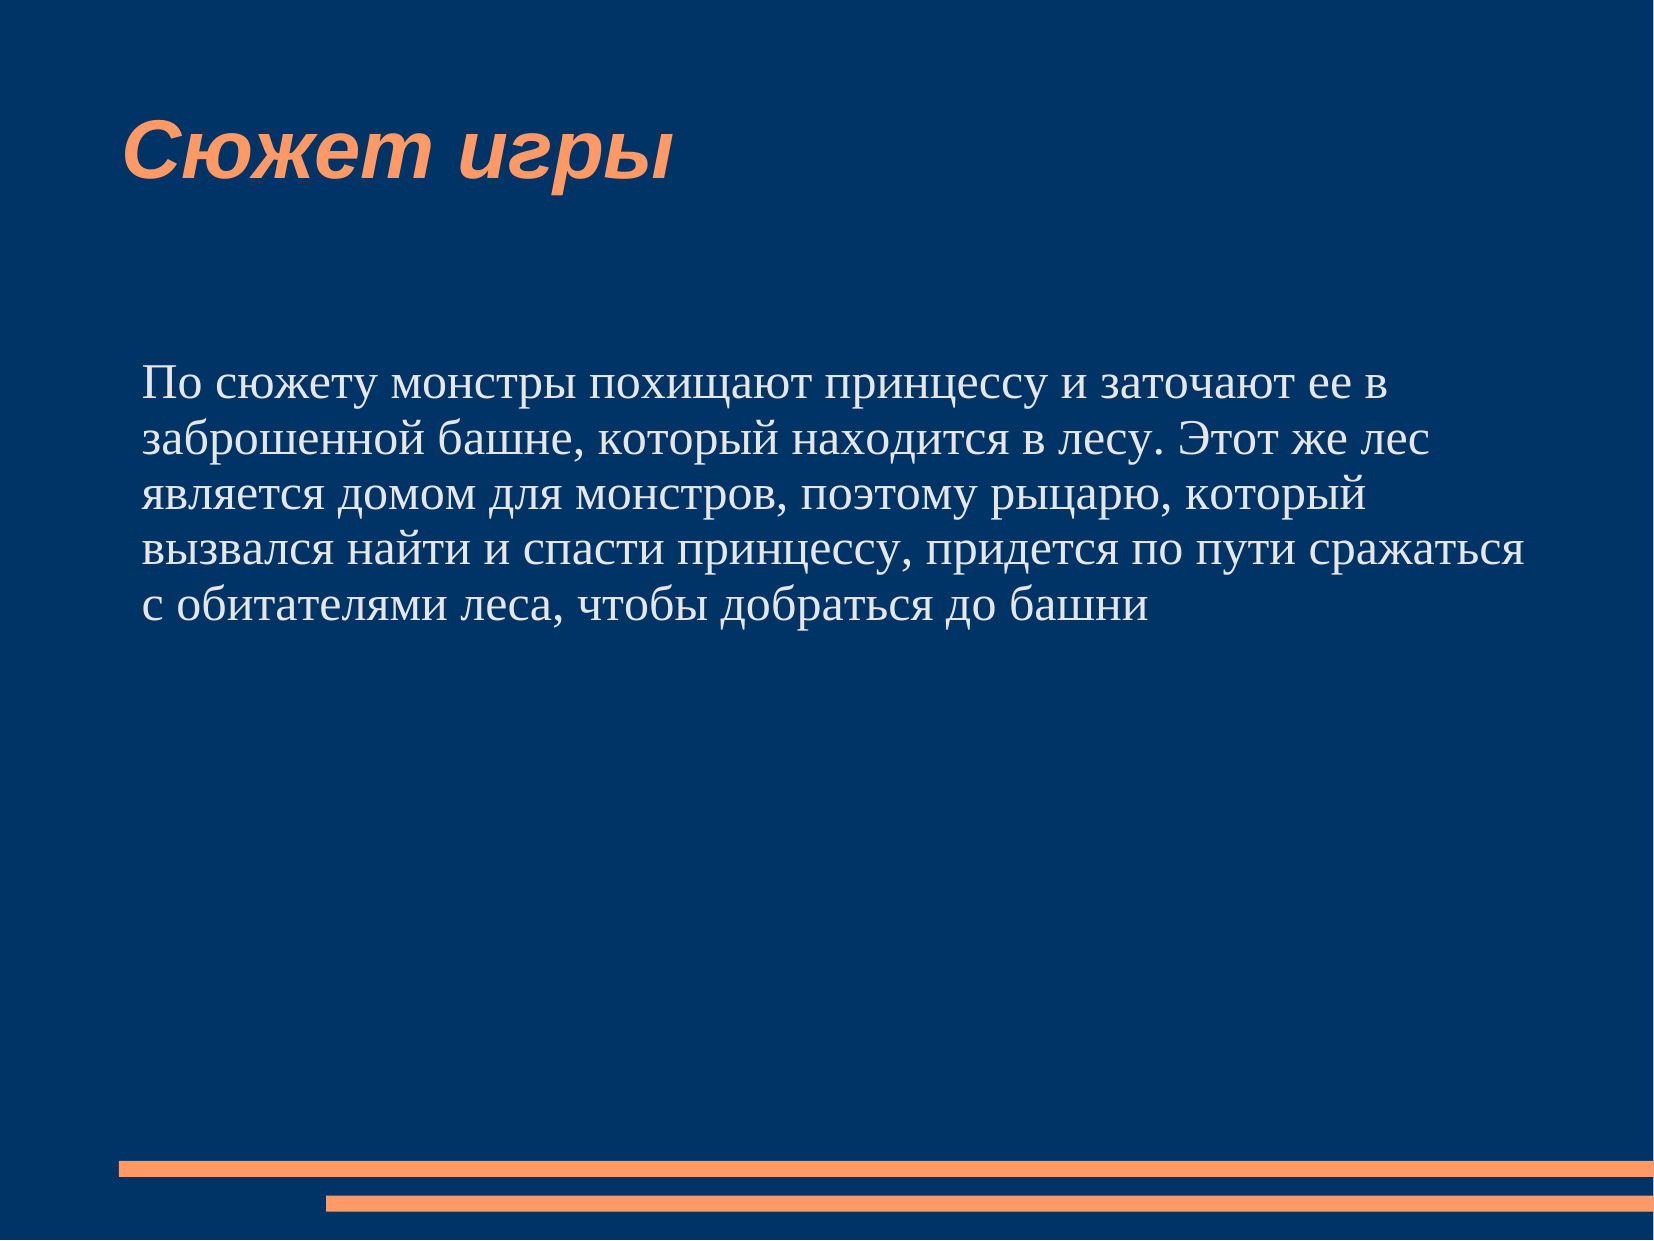

# Сюжет игры
По сюжету монстры похищают принцессу и заточают ее в заброшенной башне, который находится в лесу. Этот же лес является домом для монстров, поэтому рыцарю, который вызвался найти и спасти принцессу, придется по пути сражаться с обитателями леса, чтобы добраться до башни